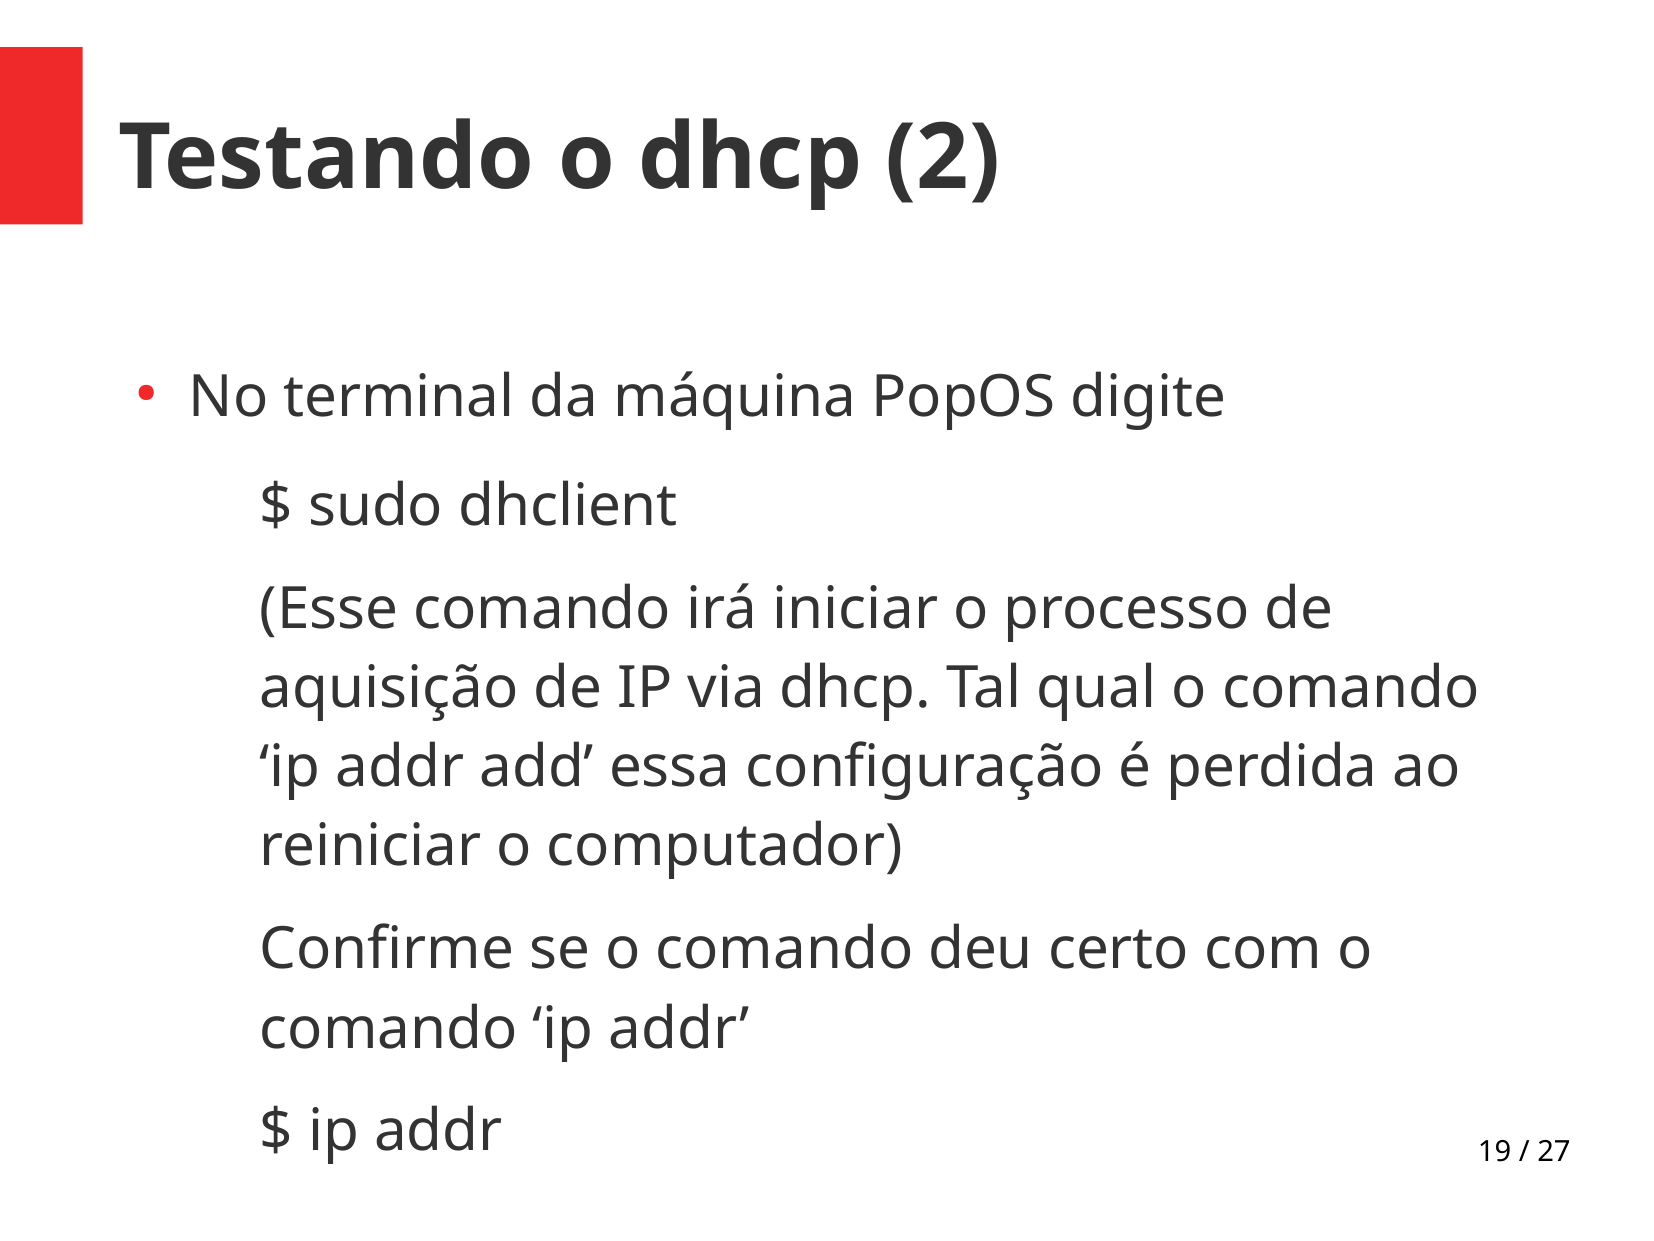

# Testando o dhcp (2)
No terminal da máquina PopOS digite
$ sudo dhclient
(Esse comando irá iniciar o processo de aquisição de IP via dhcp. Tal qual o comando ‘ip addr add’ essa configuração é perdida ao reiniciar o computador)
Confirme se o comando deu certo com o comando ‘ip addr’
$ ip addr
19